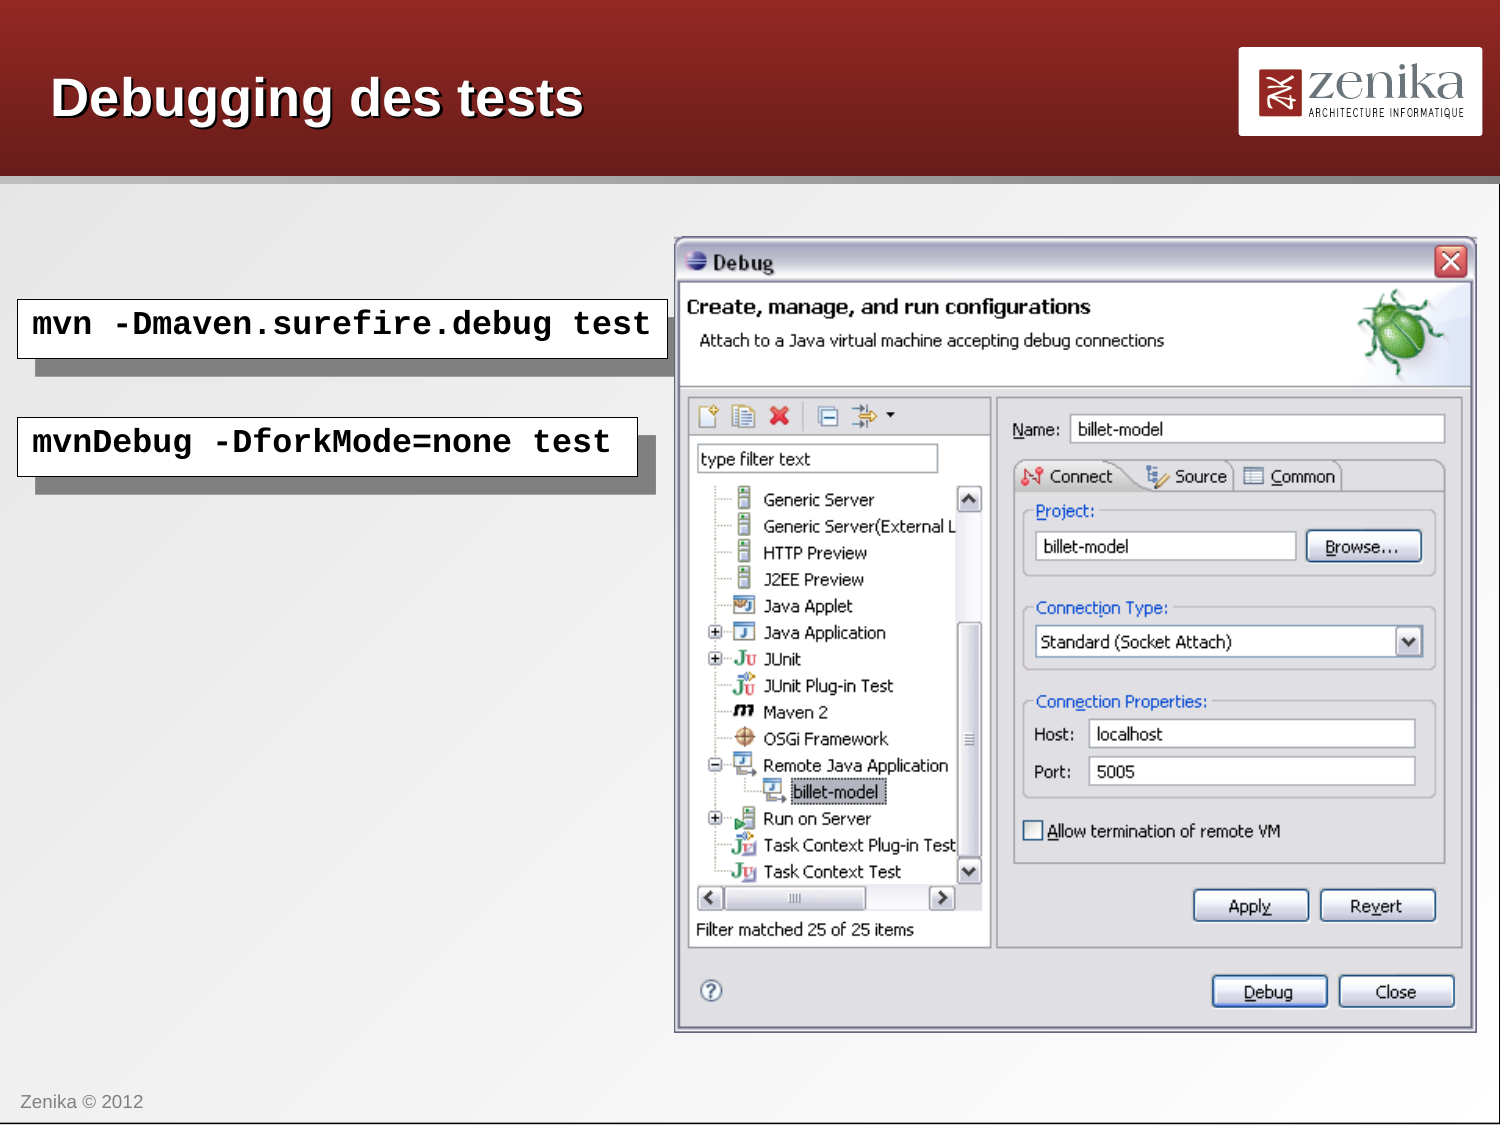

# Debugging des tests
mvn -Dmaven.surefire.debug test
mvnDebug -DforkMode=none test